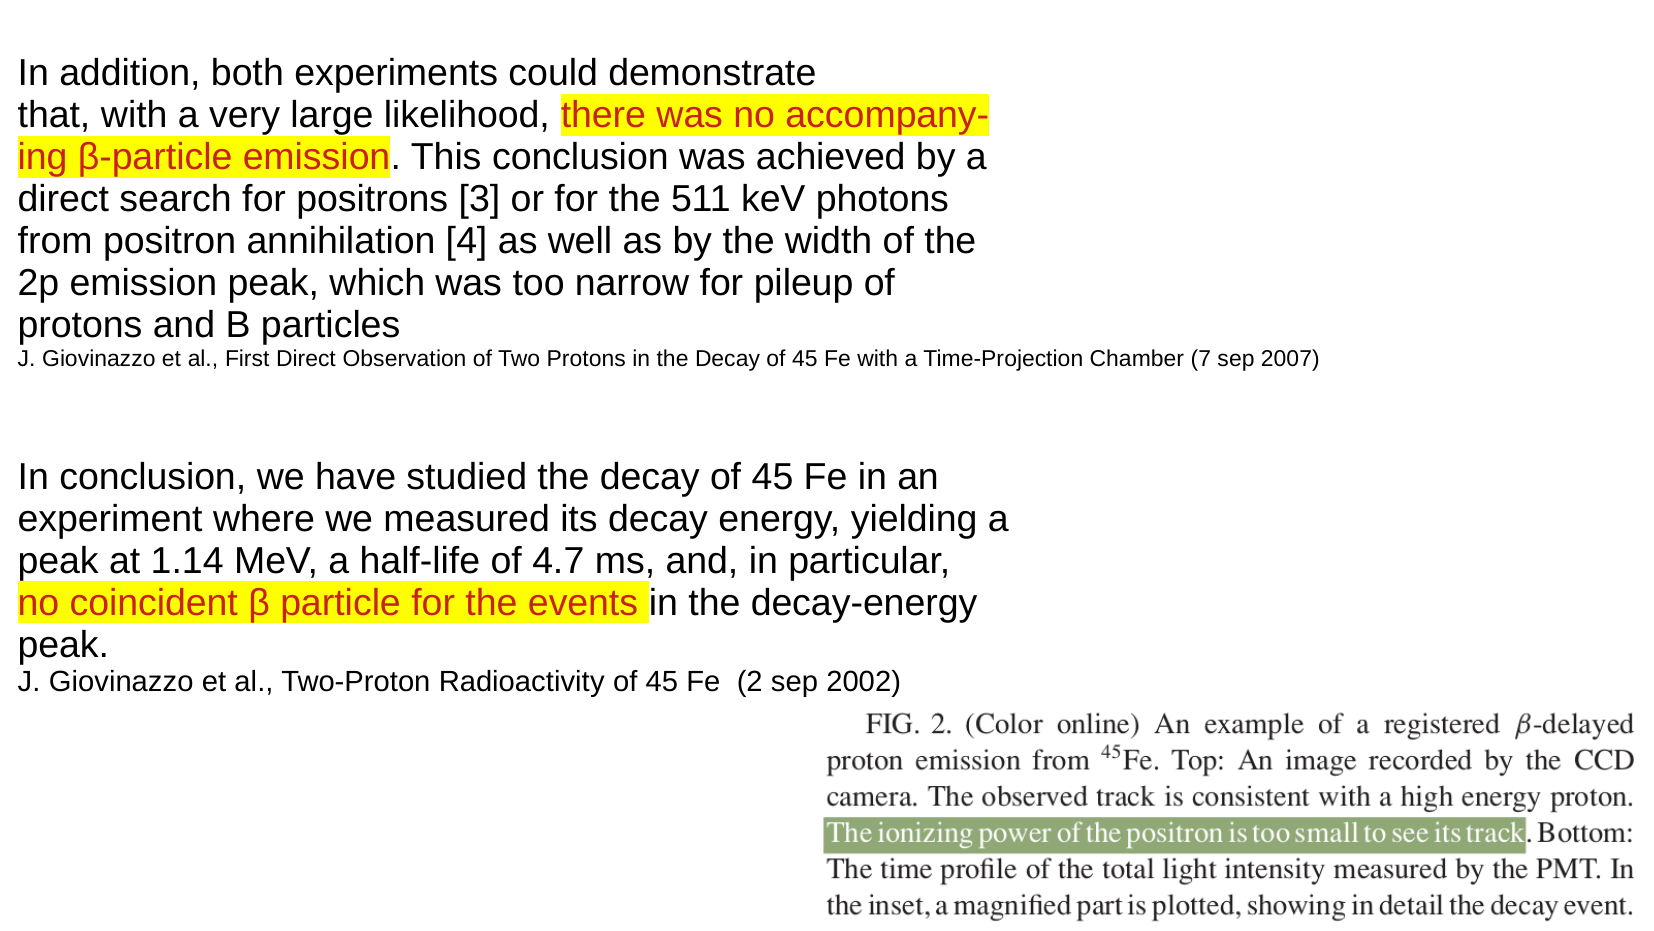

# In addition, both experiments could demonstrate that, with a very large likelihood, there was no accompany- ing β-particle emission. This conclusion was achieved by a direct search for positrons [3] or for the 511 keV photons from positron annihilation [4] as well as by the width of the 2p emission peak, which was too narrow for pileup of protons and B particles J. Giovinazzo et al., First Direct Observation of Two Protons in the Decay of 45 Fe with a Time-Projection Chamber (7 sep 2007) In conclusion, we have studied the decay of 45 Fe in an experiment where we measured its decay energy, yielding a peak at 1.14 MeV, a half-life of 4.7 ms, and, in particular, no coincident β particle for the events in the decay-energy peak. J. Giovinazzo et al., Two-Proton Radioactivity of 45 Fe (2 sep 2002)